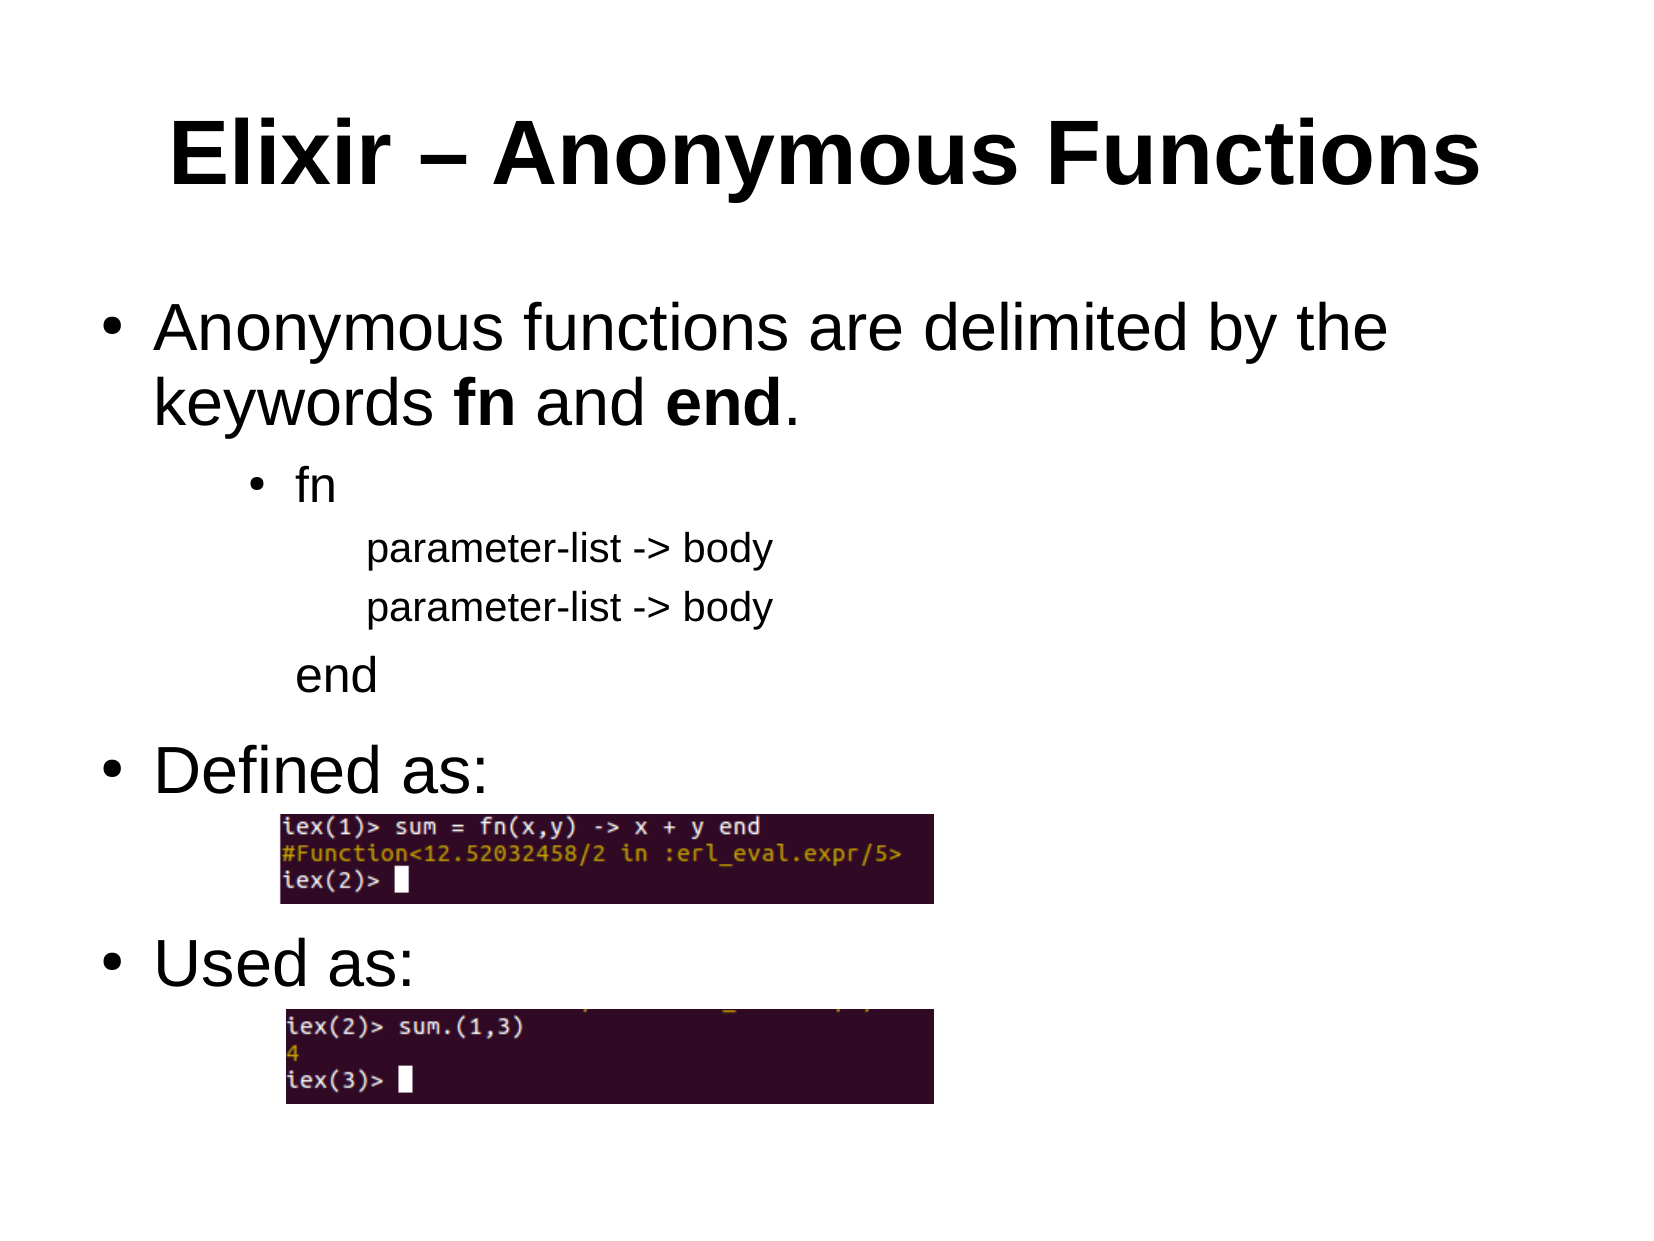

# Elixir – Anonymous Functions
Anonymous functions are delimited by the keywords fn and end.
fn
parameter-list -> body
parameter-list -> body
end
Defined as:
Used as: